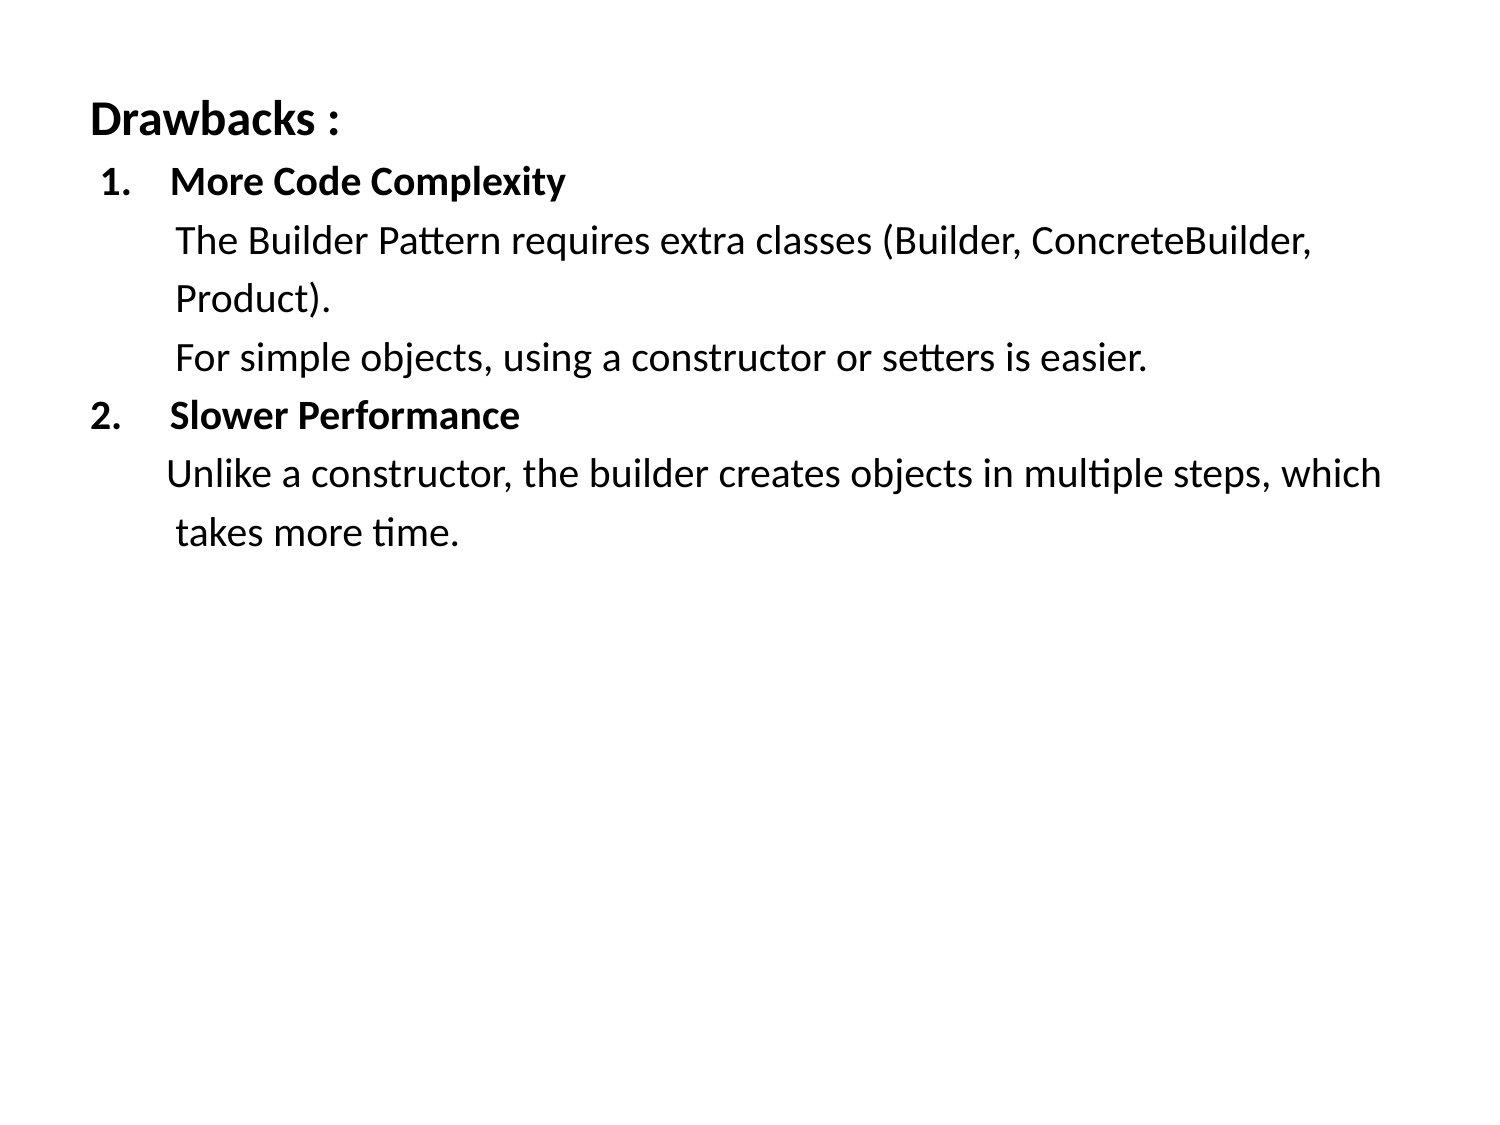

# Drawbacks :
 1. More Code Complexity
 The Builder Pattern requires extra classes (Builder, ConcreteBuilder,
 Product).
 For simple objects, using a constructor or setters is easier.
2. Slower Performance
 Unlike a constructor, the builder creates objects in multiple steps, which
 takes more time.